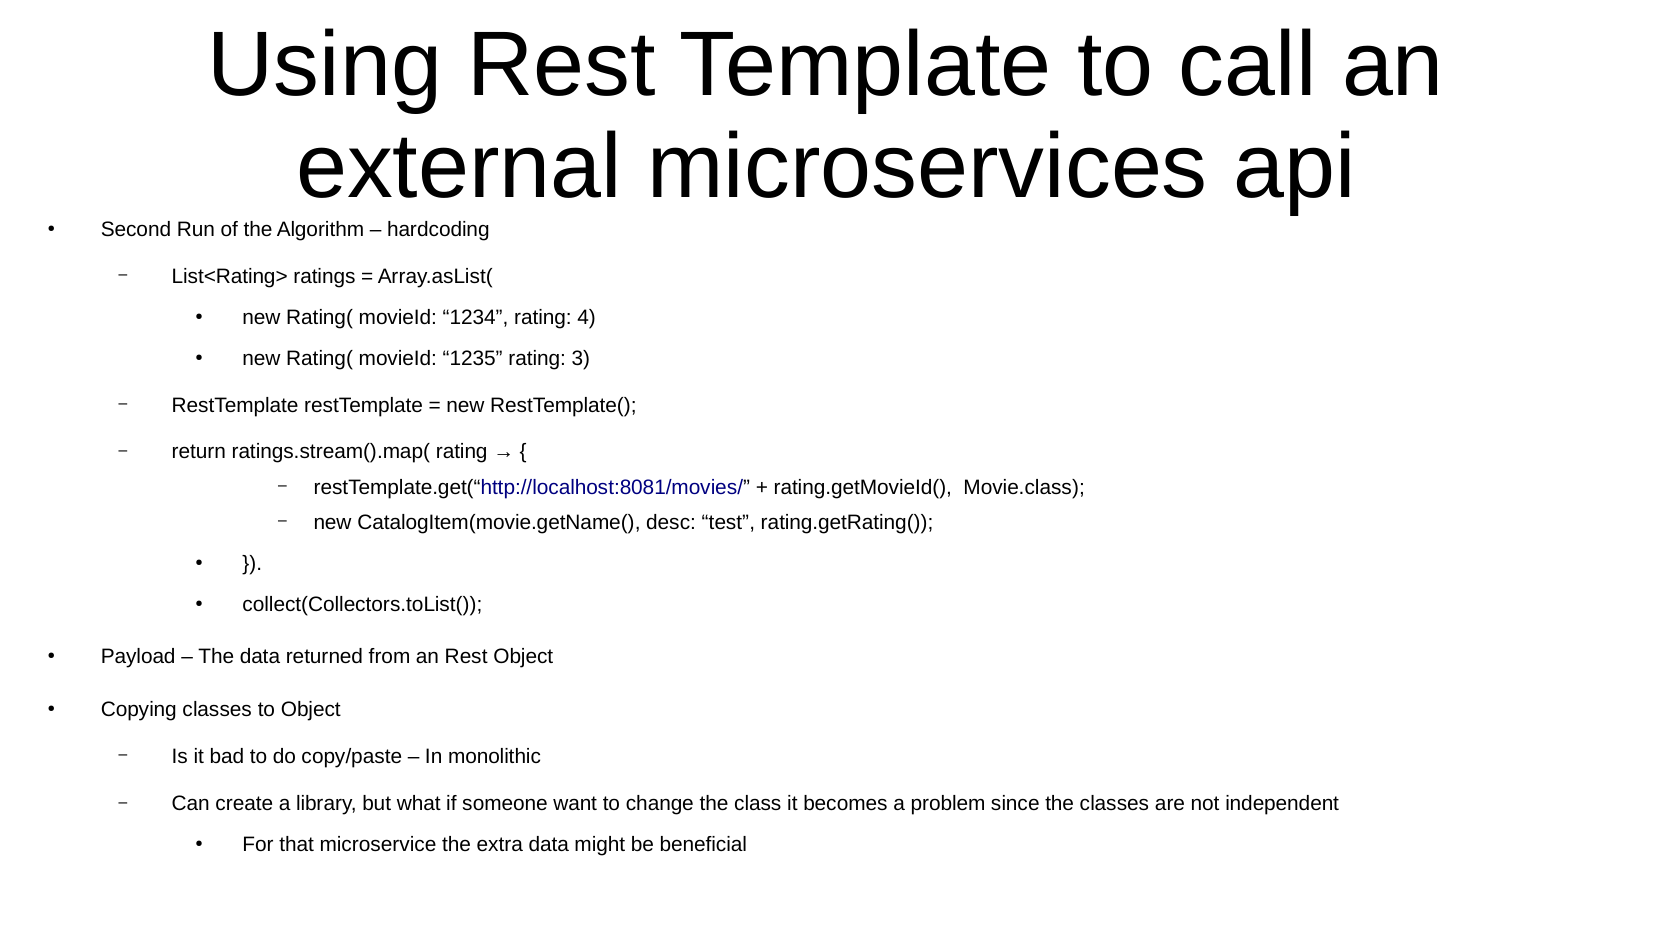

# Using Rest Template to call an external microservices api
Second Run of the Algorithm – hardcoding
List<Rating> ratings = Array.asList(
new Rating( movieId: “1234”, rating: 4)
new Rating( movieId: “1235” rating: 3)
RestTemplate restTemplate = new RestTemplate();
return ratings.stream().map( rating → {
restTemplate.get(“http://localhost:8081/movies/” + rating.getMovieId(), Movie.class);
new CatalogItem(movie.getName(), desc: “test”, rating.getRating());
}).
collect(Collectors.toList());
Payload – The data returned from an Rest Object
Copying classes to Object
Is it bad to do copy/paste – In monolithic
Can create a library, but what if someone want to change the class it becomes a problem since the classes are not independent
For that microservice the extra data might be beneficial